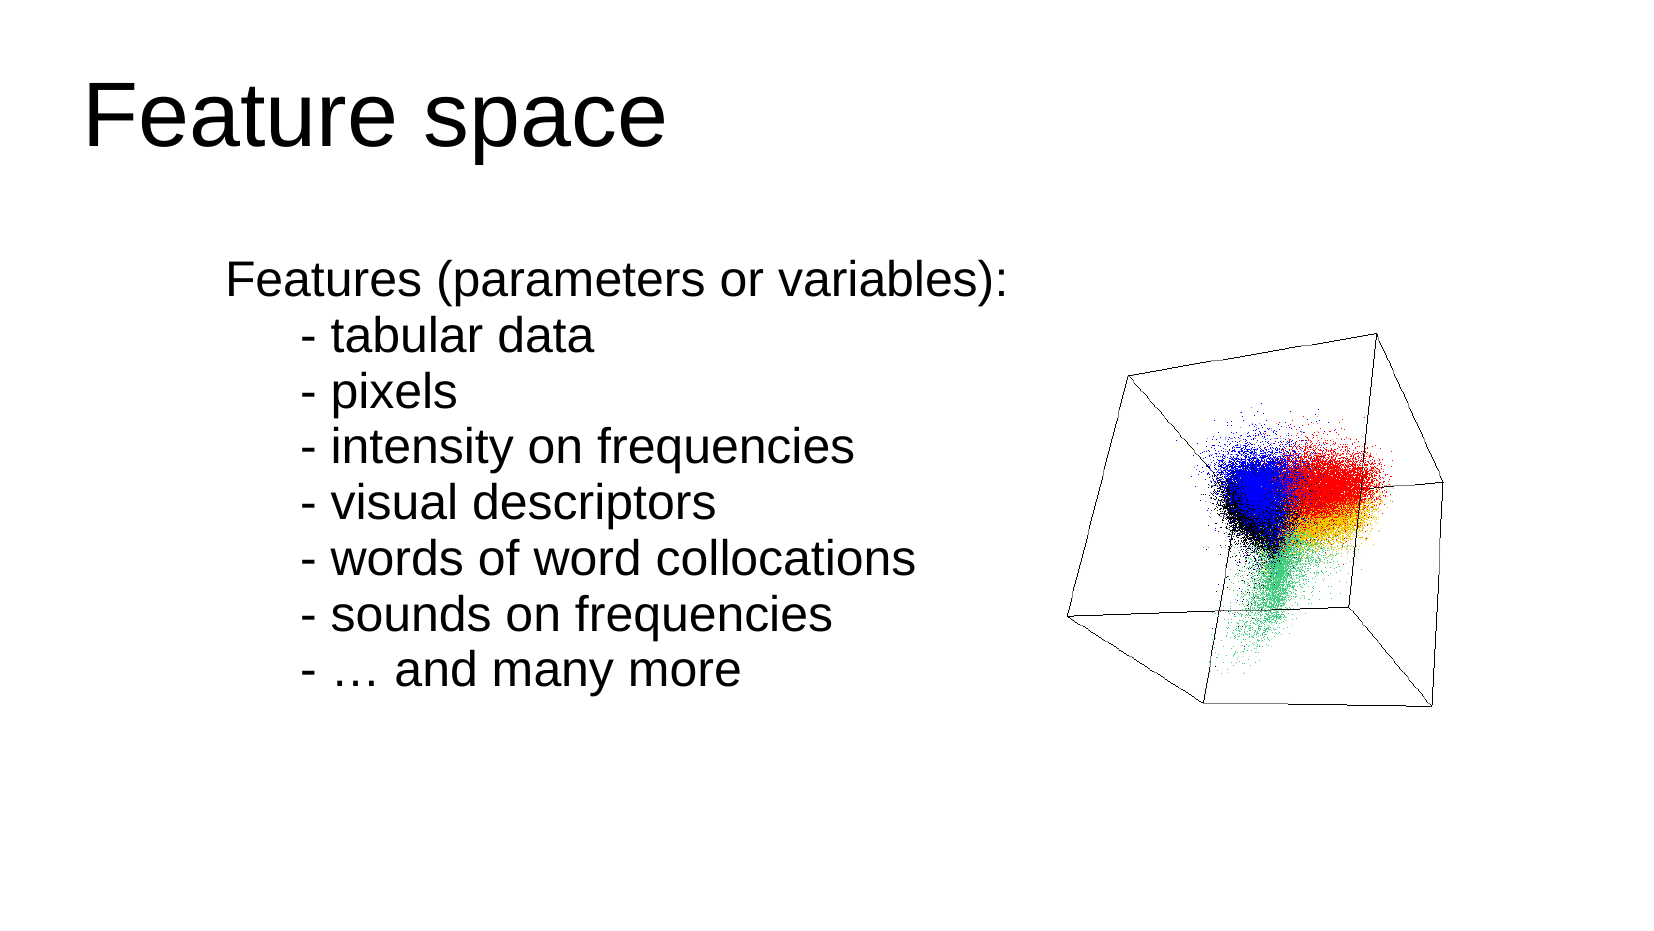

# Feature space
Features (parameters or variables):
	- tabular data
	- pixels
	- intensity on frequencies
	- visual descriptors
	- words of word collocations
	- sounds on frequencies
	- … and many more